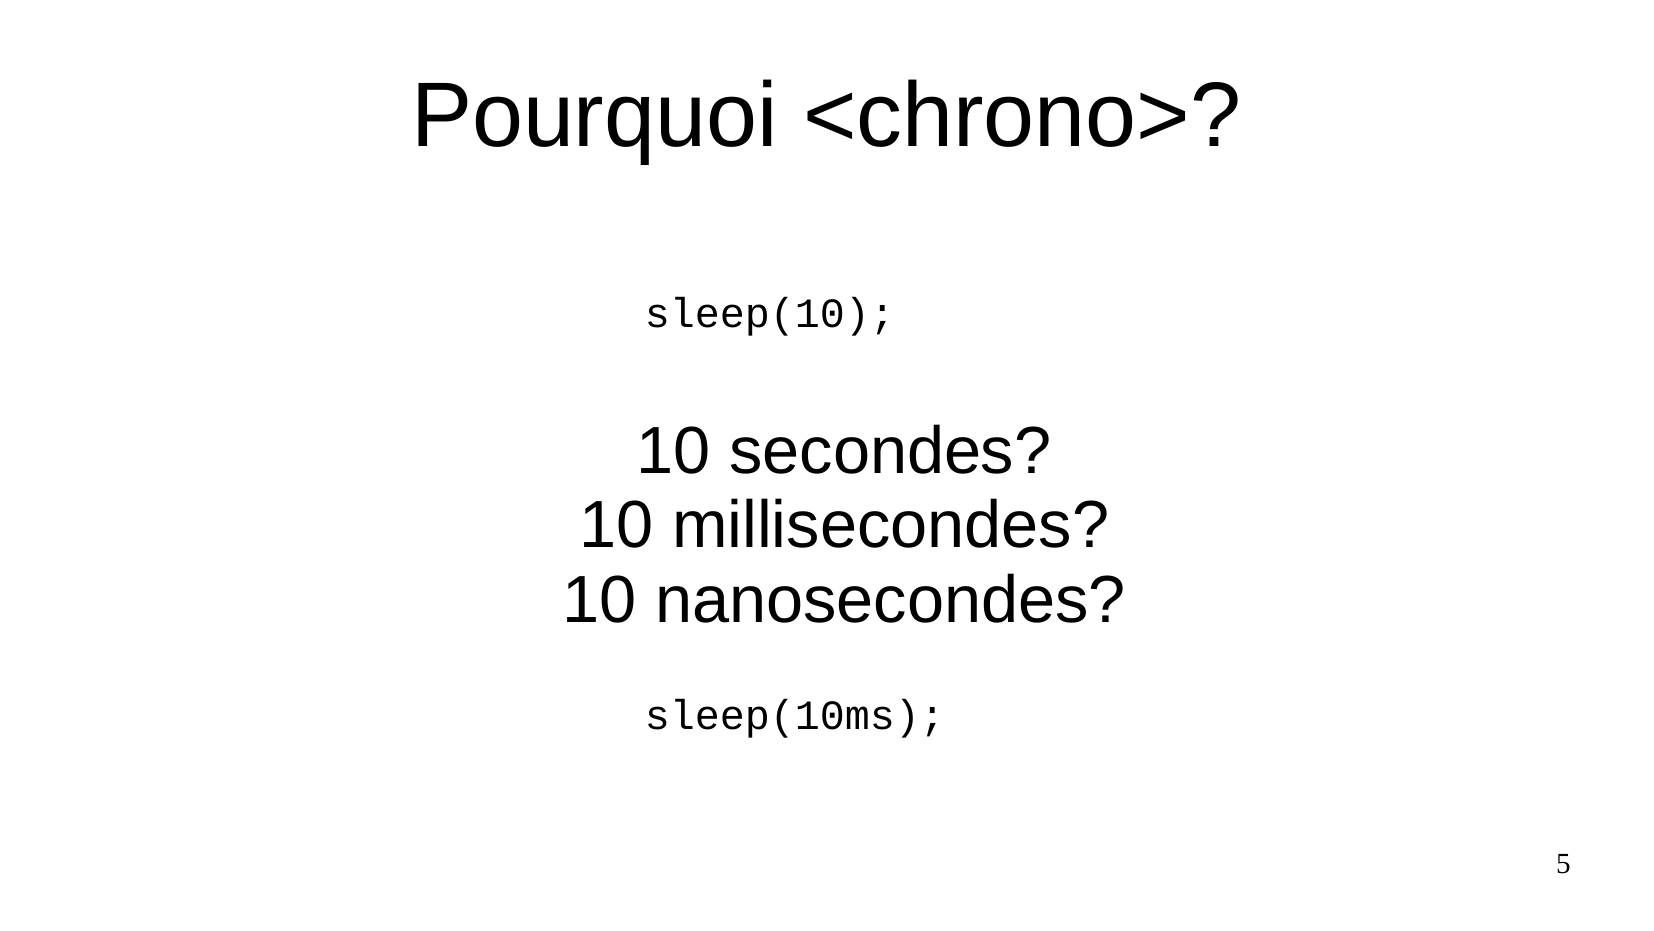

# Pourquoi <chrono>?
10 secondes?
10 millisecondes?
10 nanosecondes?
sleep(10);
sleep(10ms);
5